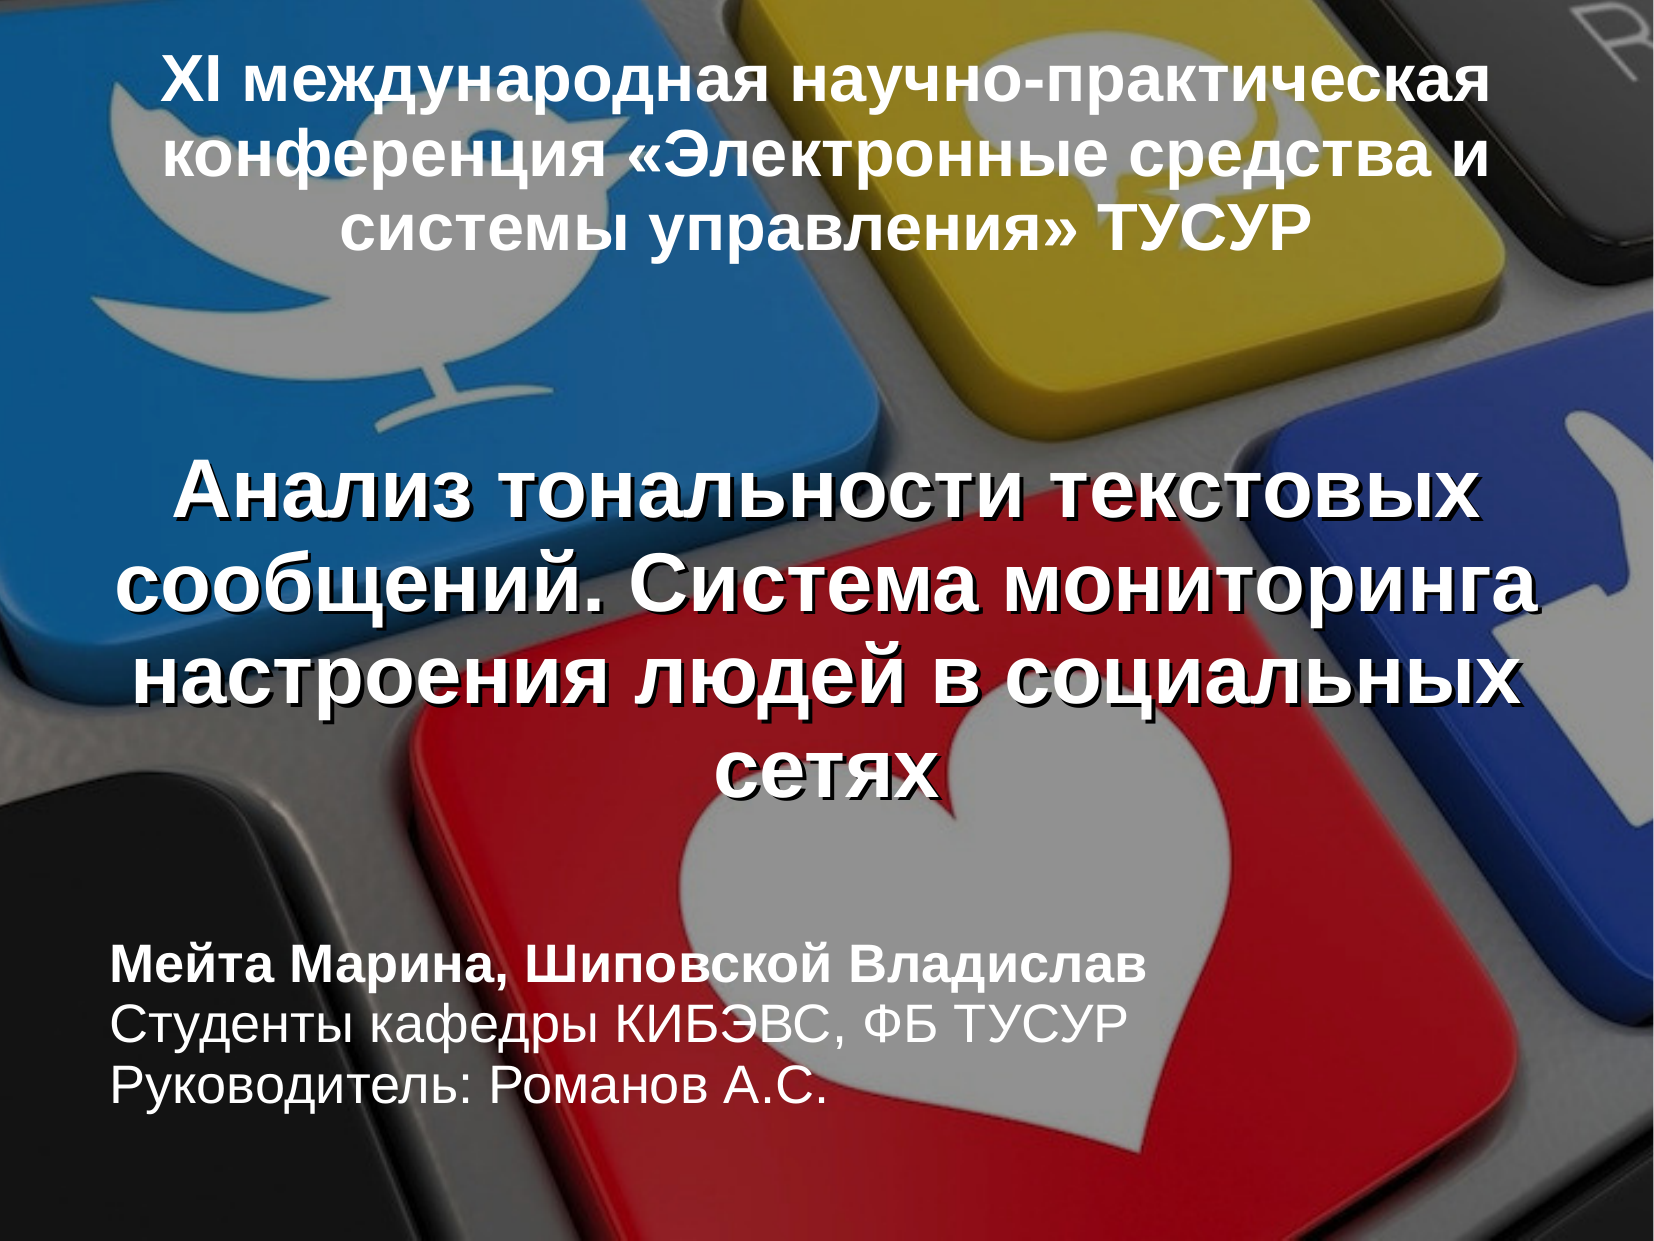

# XI международная научно-практическая конференция «Электронные средства и системы управления» ТУСУР
Анализ тональности текстовых сообщений. Система мониторинга настроения людей в социальных сетях
Мейта Марина, Шиповской Владислав
Студенты кафедры КИБЭВС, ФБ ТУСУР
Руководитель: Романов А.С.